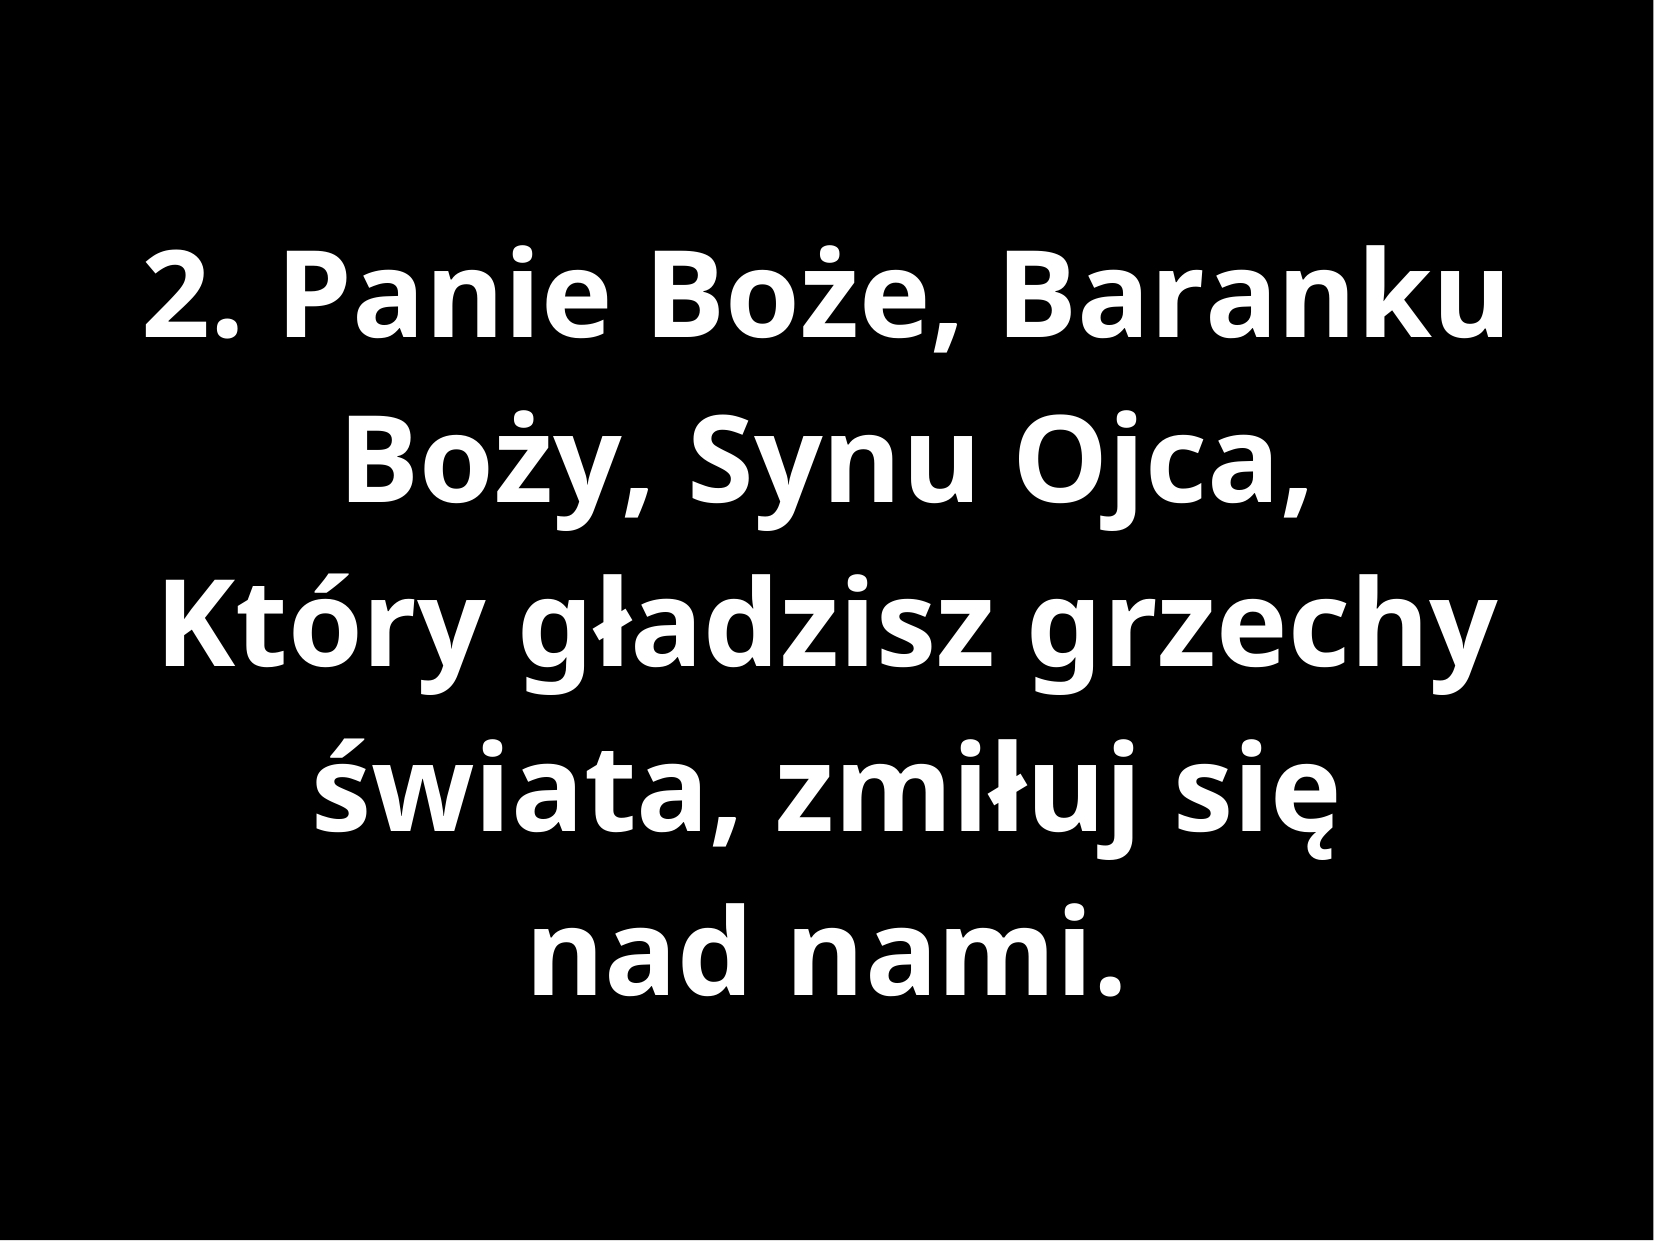

# 2. Panie Boże, Baranku Boży, Synu Ojca, Który gładzisz grzechy świata, zmiłuj się nad nami.